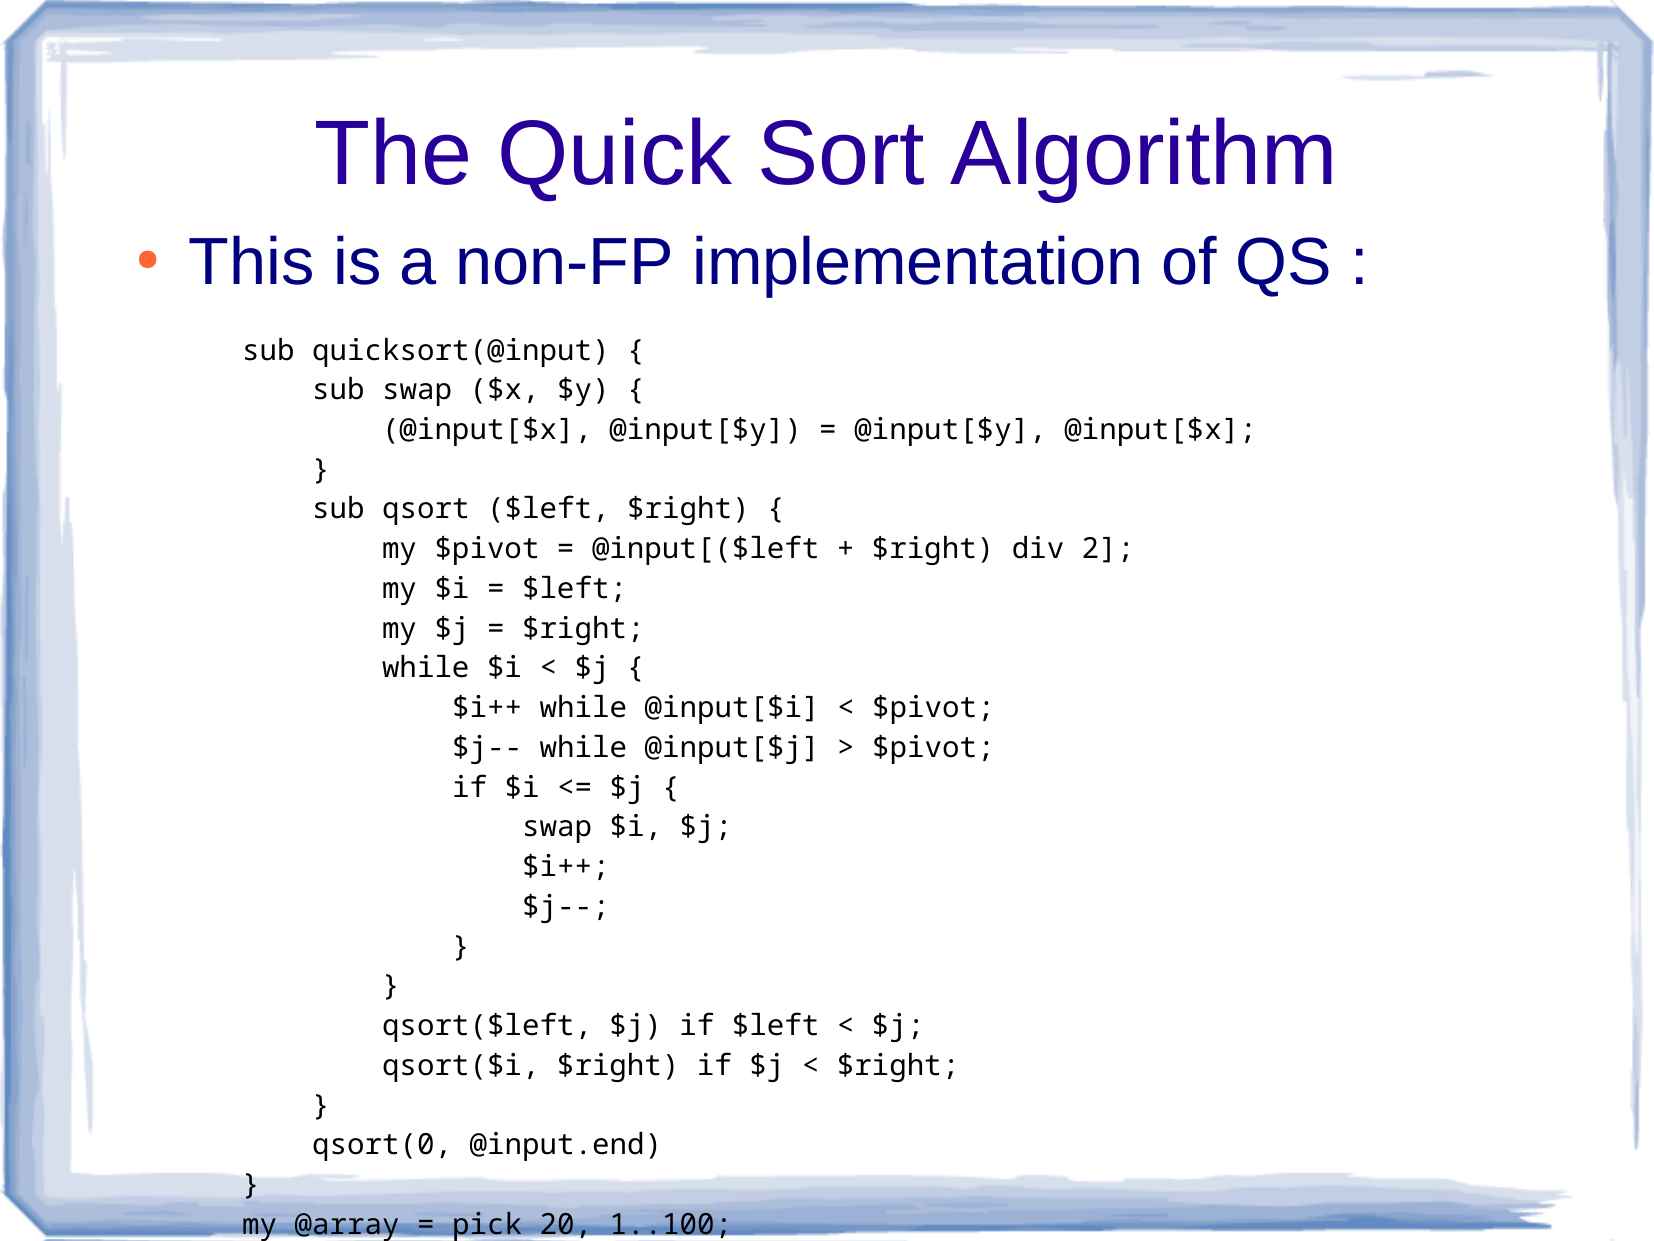

# The Quick Sort Algorithm
This is a non-FP implementation of QS :
sub quicksort(@input) {
 sub swap ($x, $y) {
 (@input[$x], @input[$y]) = @input[$y], @input[$x];
 }
 sub qsort ($left, $right) {
 my $pivot = @input[($left + $right) div 2];
 my $i = $left;
 my $j = $right;
 while $i < $j {
 $i++ while @input[$i] < $pivot;
 $j-- while @input[$j] > $pivot;
 if $i <= $j {
 swap $i, $j;
 $i++;
 $j--;
 }
 }
 qsort($left, $j) if $left < $j;
 qsort($i, $right) if $j < $right;
 }
 qsort(0, @input.end)
}
my @array = pick 20, 1..100;
quicksort @array;
say @array; # -> [4 7 10 20 25 27 28 30 41 47 51 57 60 64 68 76 90 93 94 99]